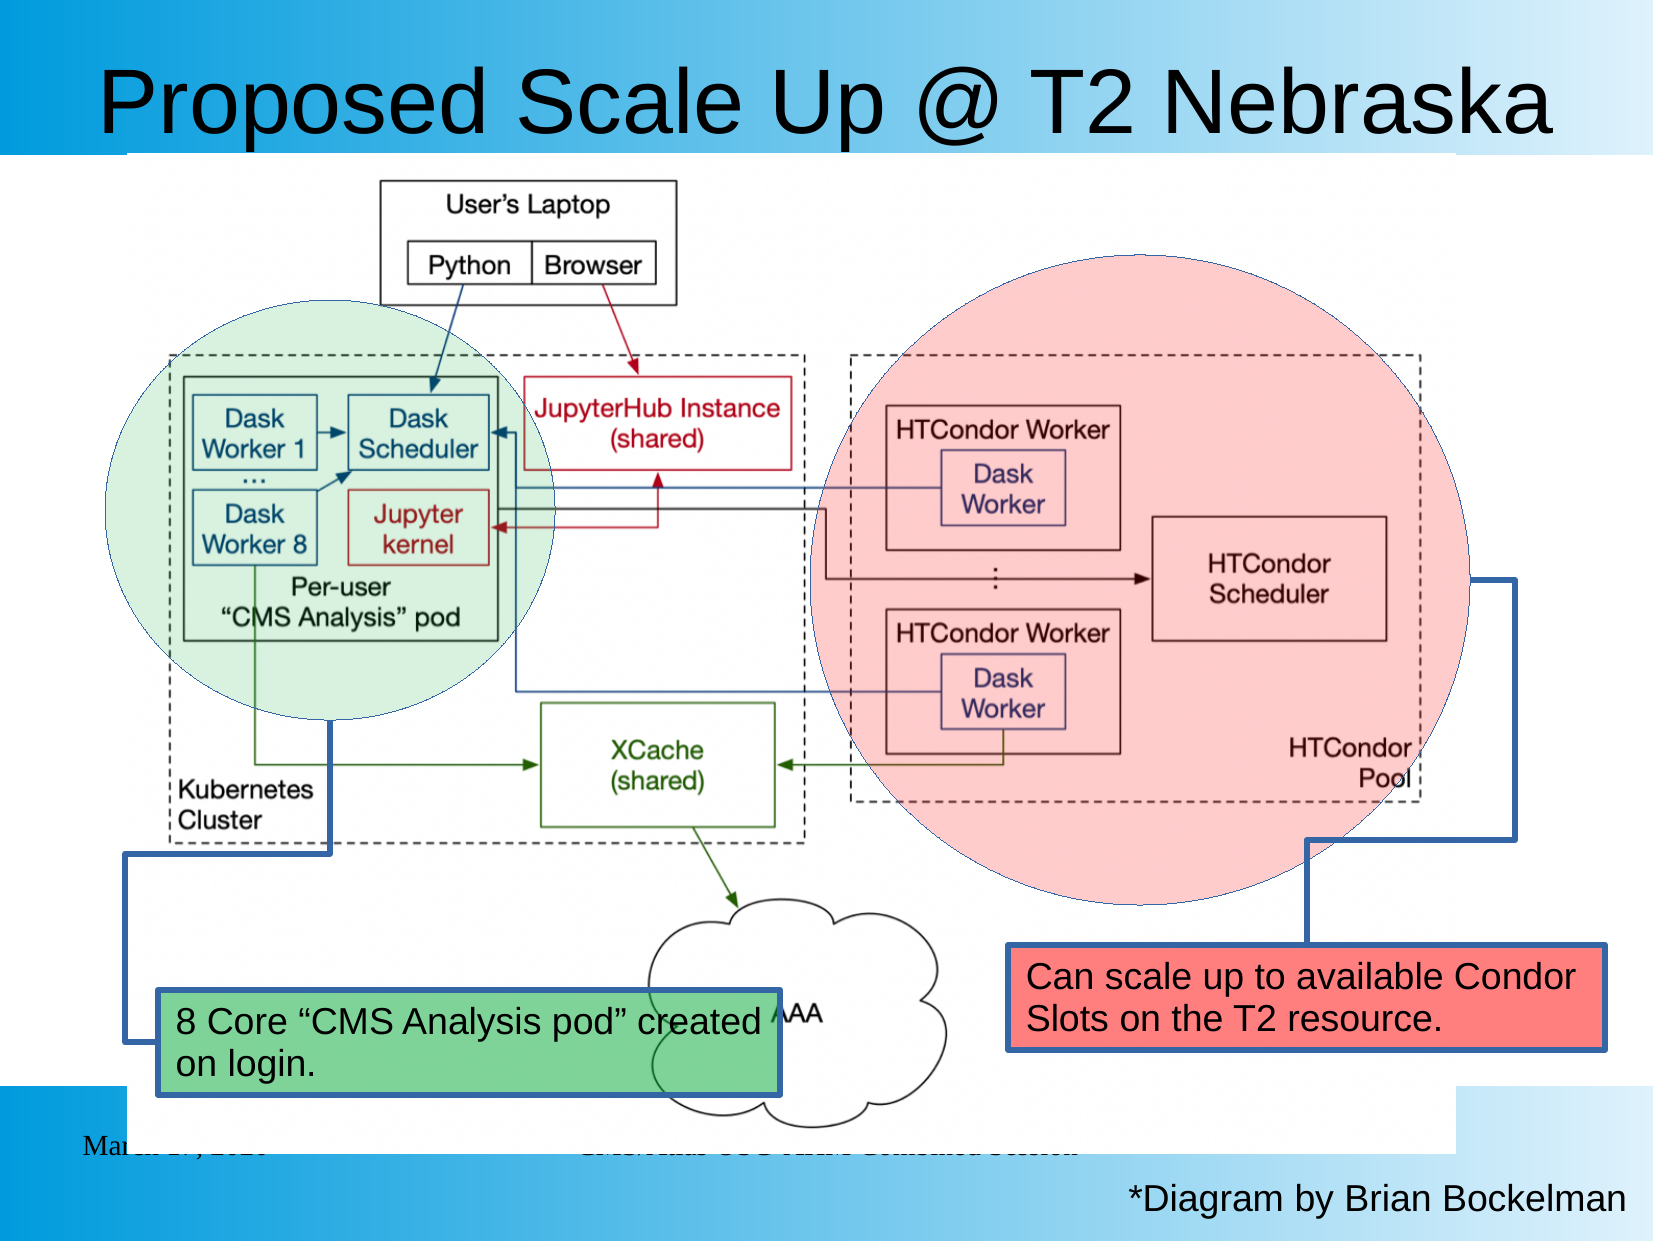

# Proposed Scale Up @ T2 Nebraska
Can scale up to available Condor
Slots on the T2 resource.
8 Core “CMS Analysis pod” created
on login.
March 17, 2020
CMS/Atlas OSG-AHM Combined Session
*Diagram by Brian Bockelman